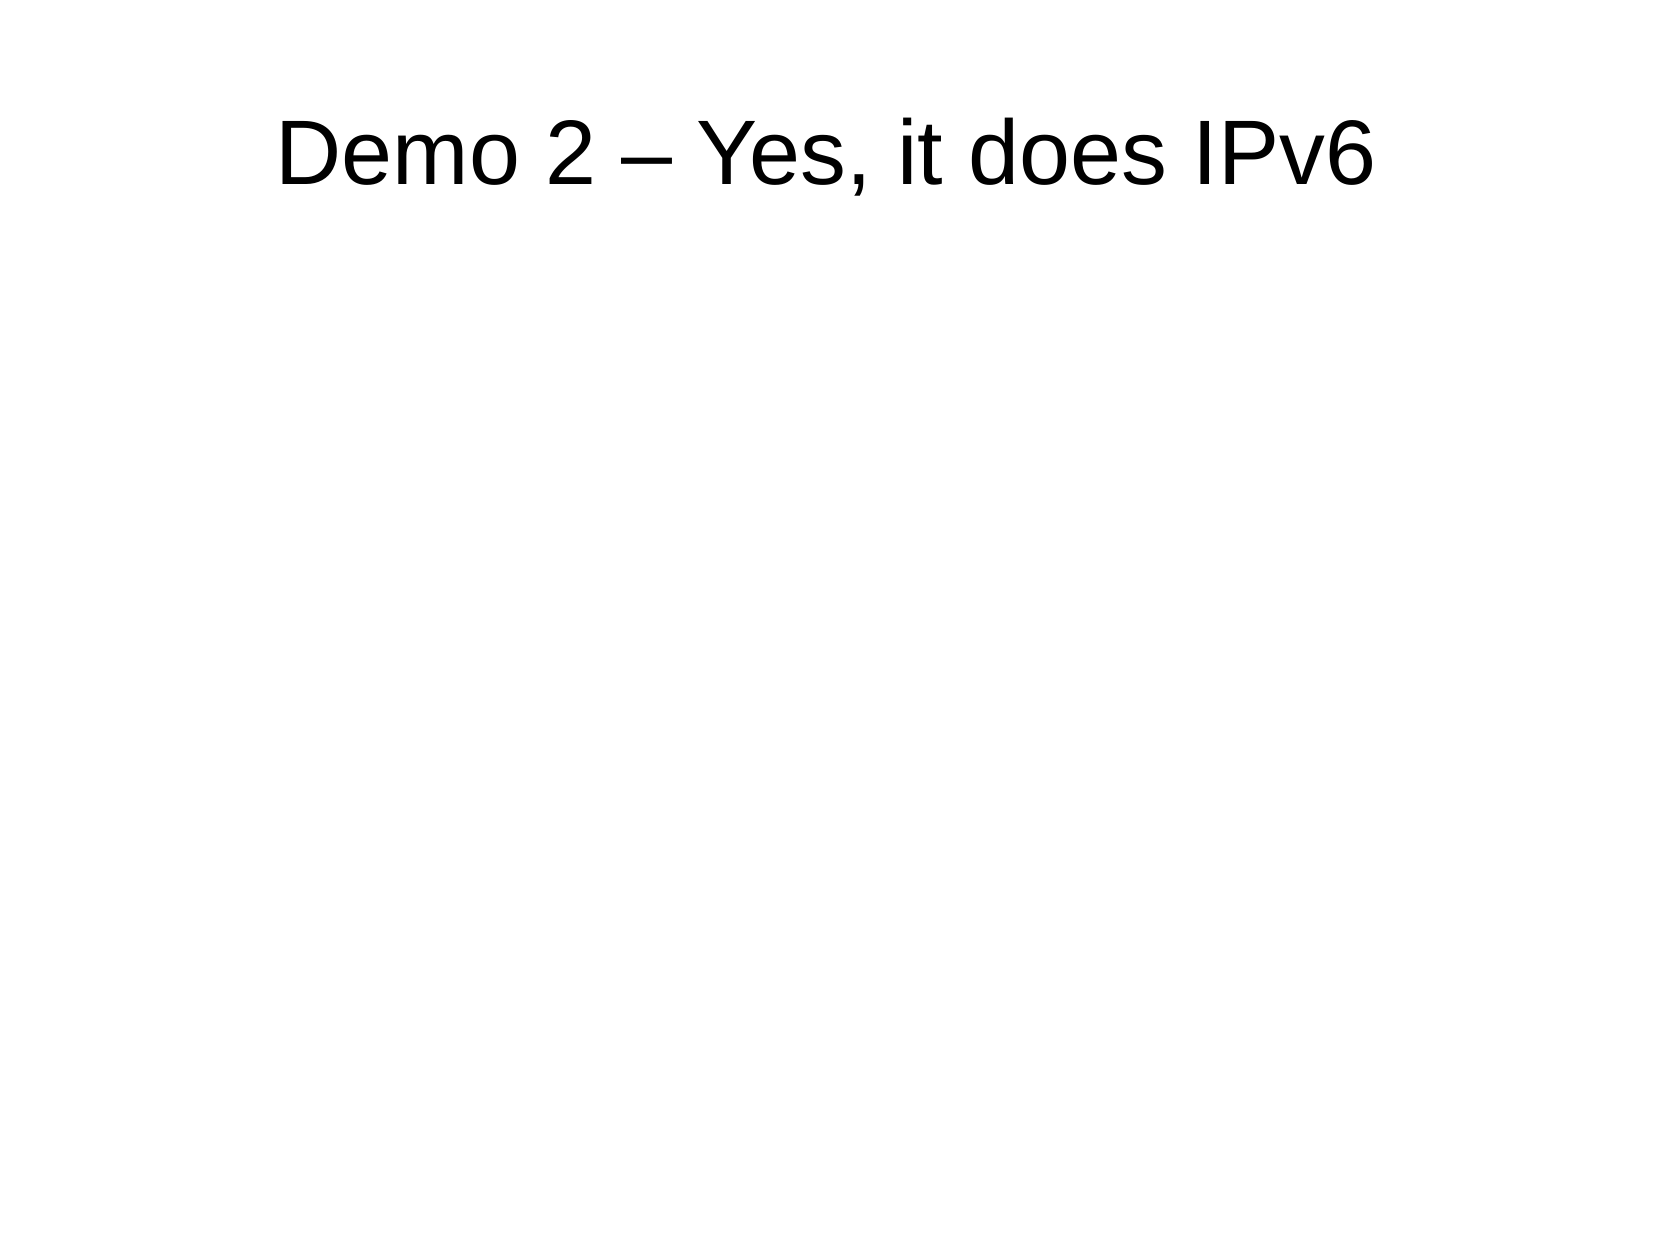

# Demo 2 – Yes, it does IPv6